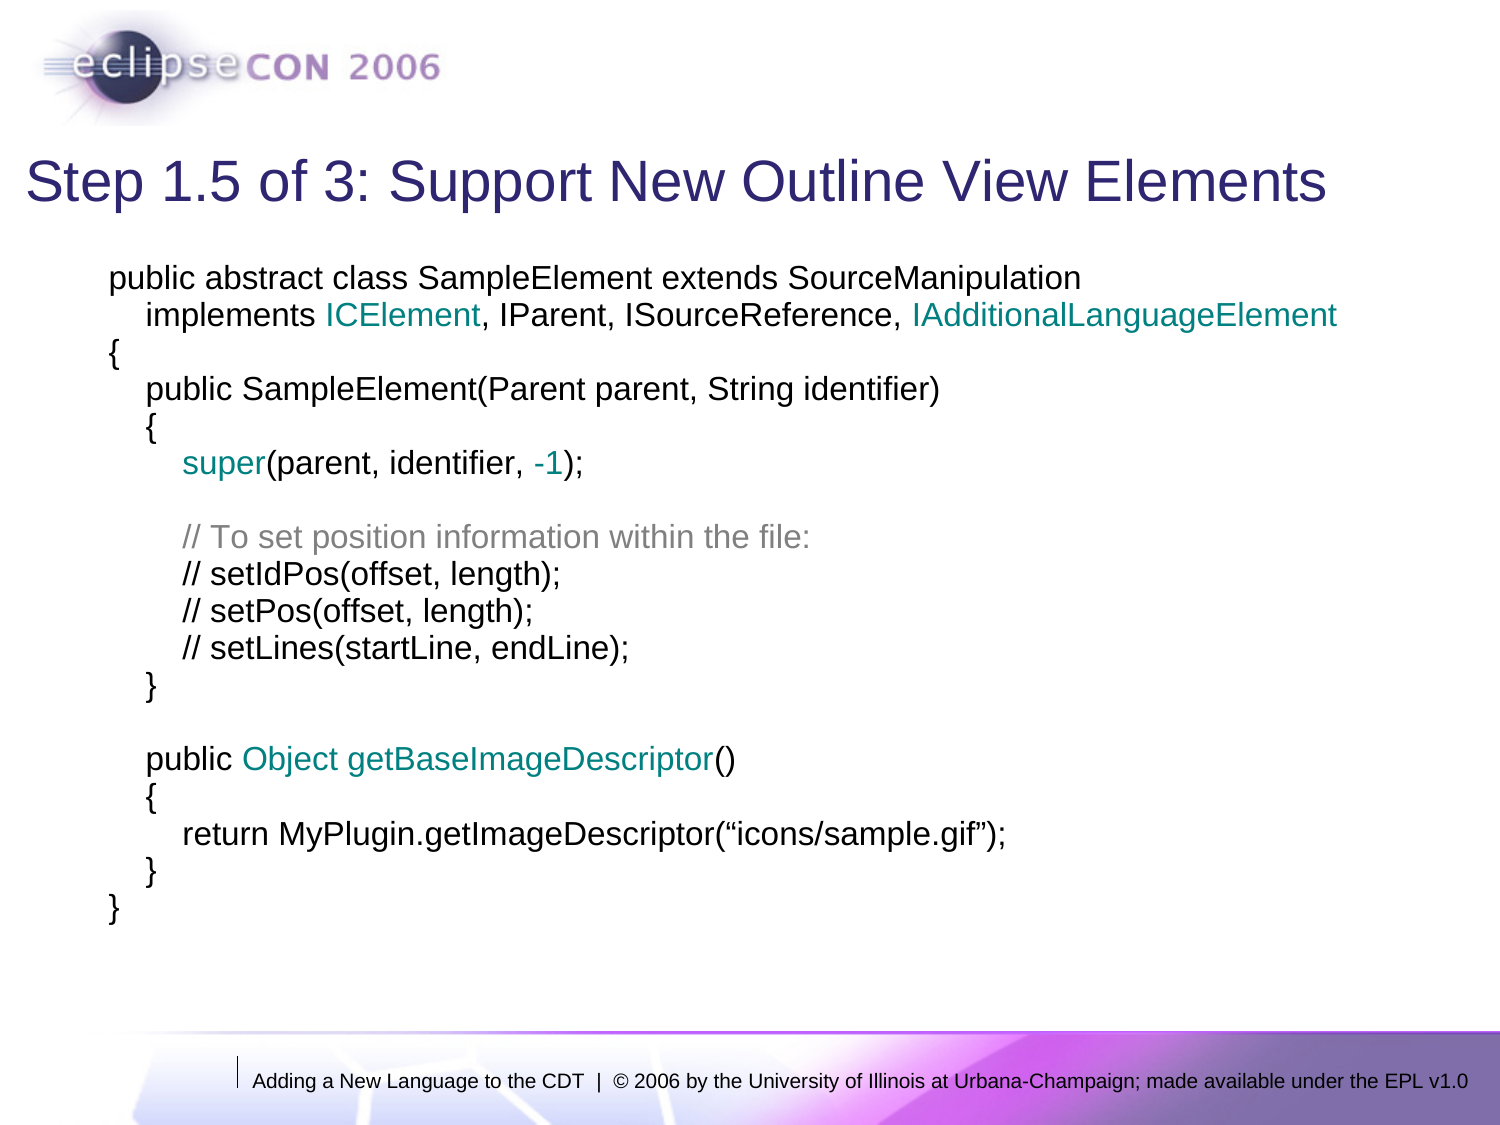

# Step 1.5 of 3: Support New Outline View Elements
public abstract class SampleElement extends SourceManipulation
 implements ICElement, IParent, ISourceReference, IAdditionalLanguageElement
{
 public SampleElement(Parent parent, String identifier)
 {
 super(parent, identifier, -1);
 // To set position information within the file:
 // setIdPos(offset, length);
 // setPos(offset, length);
 // setLines(startLine, endLine);
 }
 public Object getBaseImageDescriptor()
 {
 return MyPlugin.getImageDescriptor(“icons/sample.gif”);
 }
}